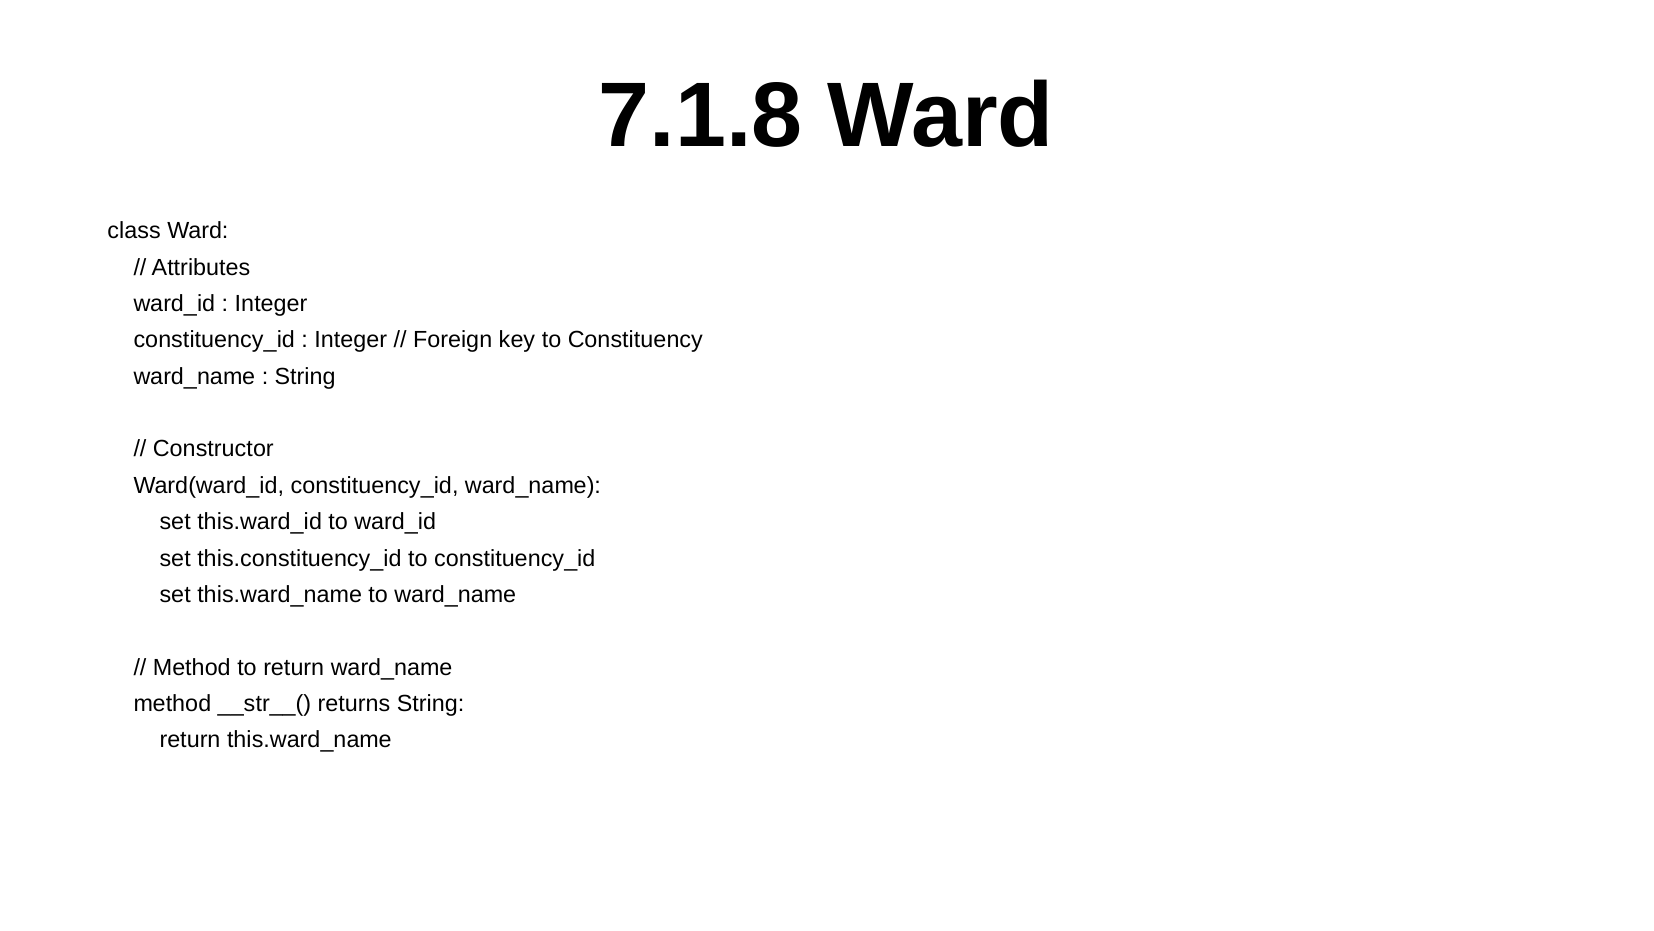

# 7.1.8 Ward
class Ward:
 // Attributes
 ward_id : Integer
 constituency_id : Integer // Foreign key to Constituency
 ward_name : String
 // Constructor
 Ward(ward_id, constituency_id, ward_name):
 set this.ward_id to ward_id
 set this.constituency_id to constituency_id
 set this.ward_name to ward_name
 // Method to return ward_name
 method __str__() returns String:
 return this.ward_name